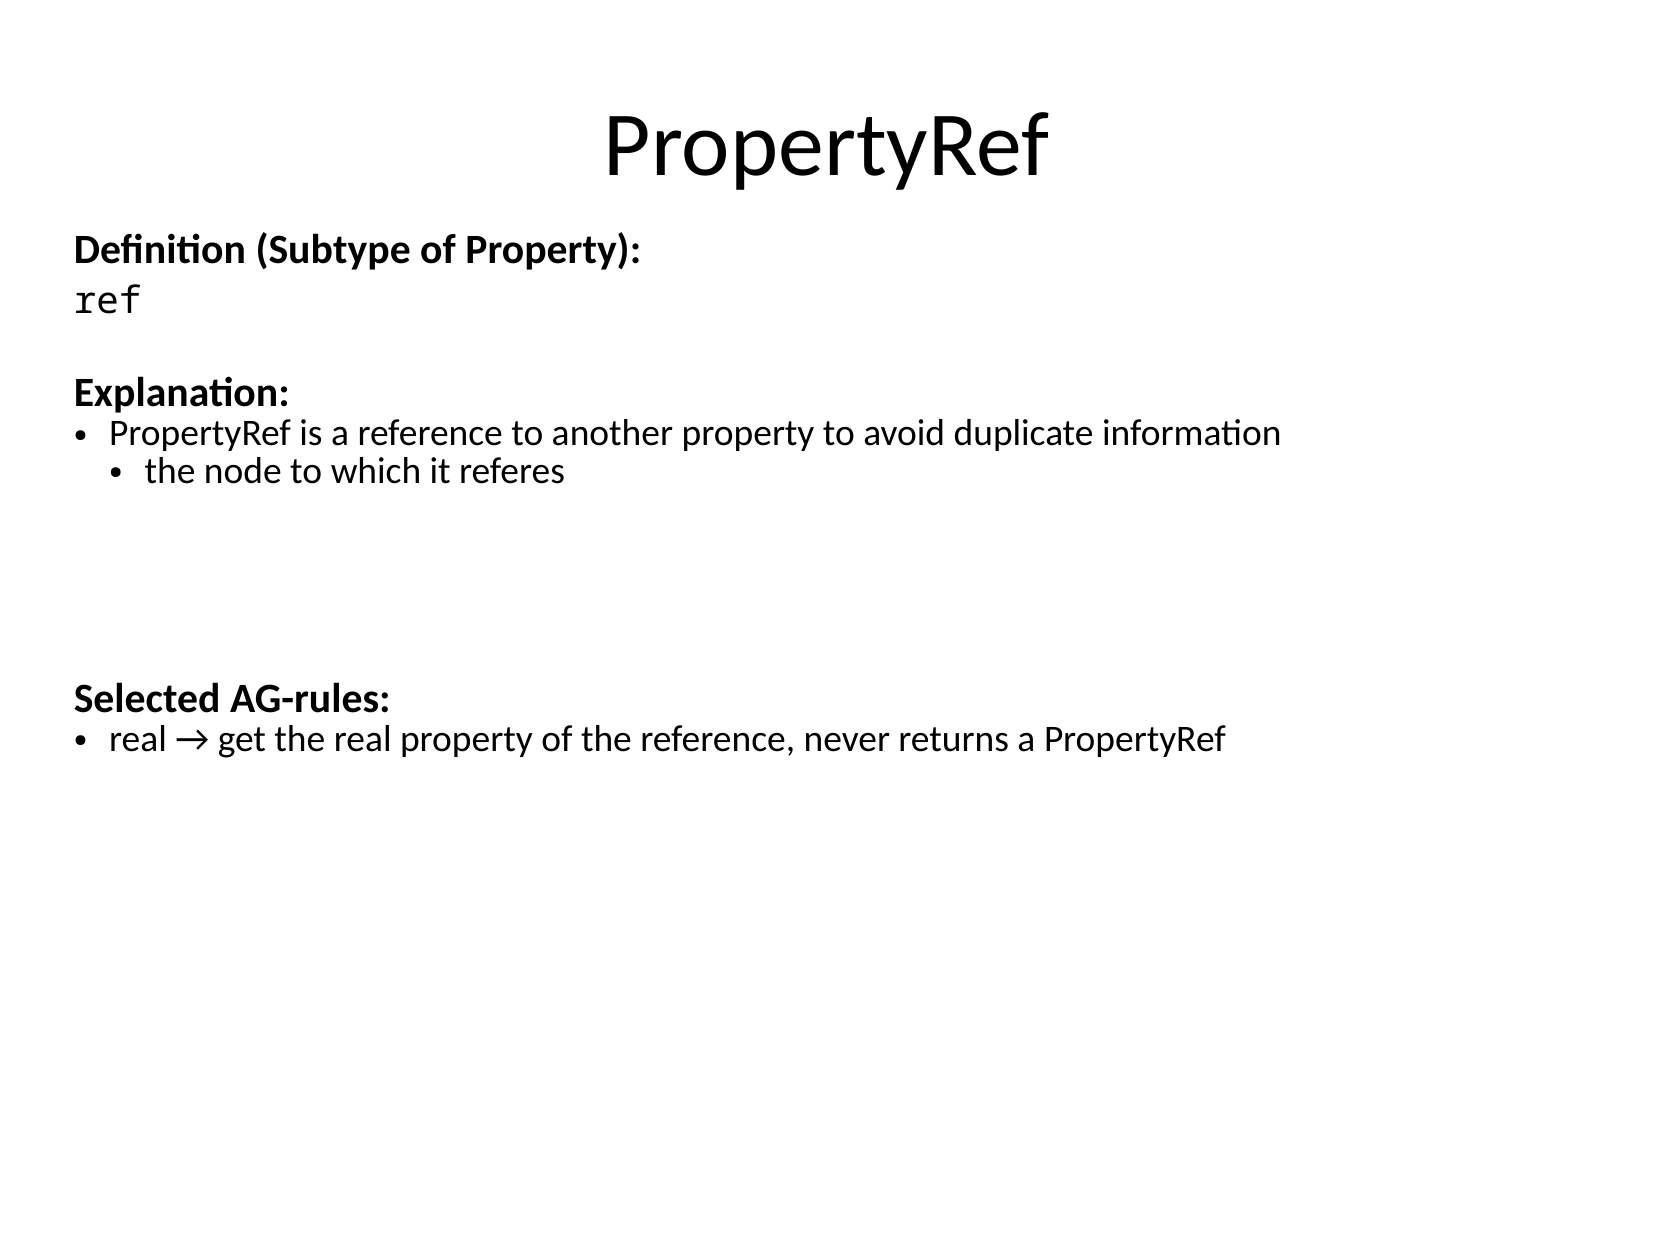

# PropertyRef
Definition (Subtype of Property):
ref
Explanation:
PropertyRef is a reference to another property to avoid duplicate information
the node to which it referes
Selected AG-rules:
real → get the real property of the reference, never returns a PropertyRef